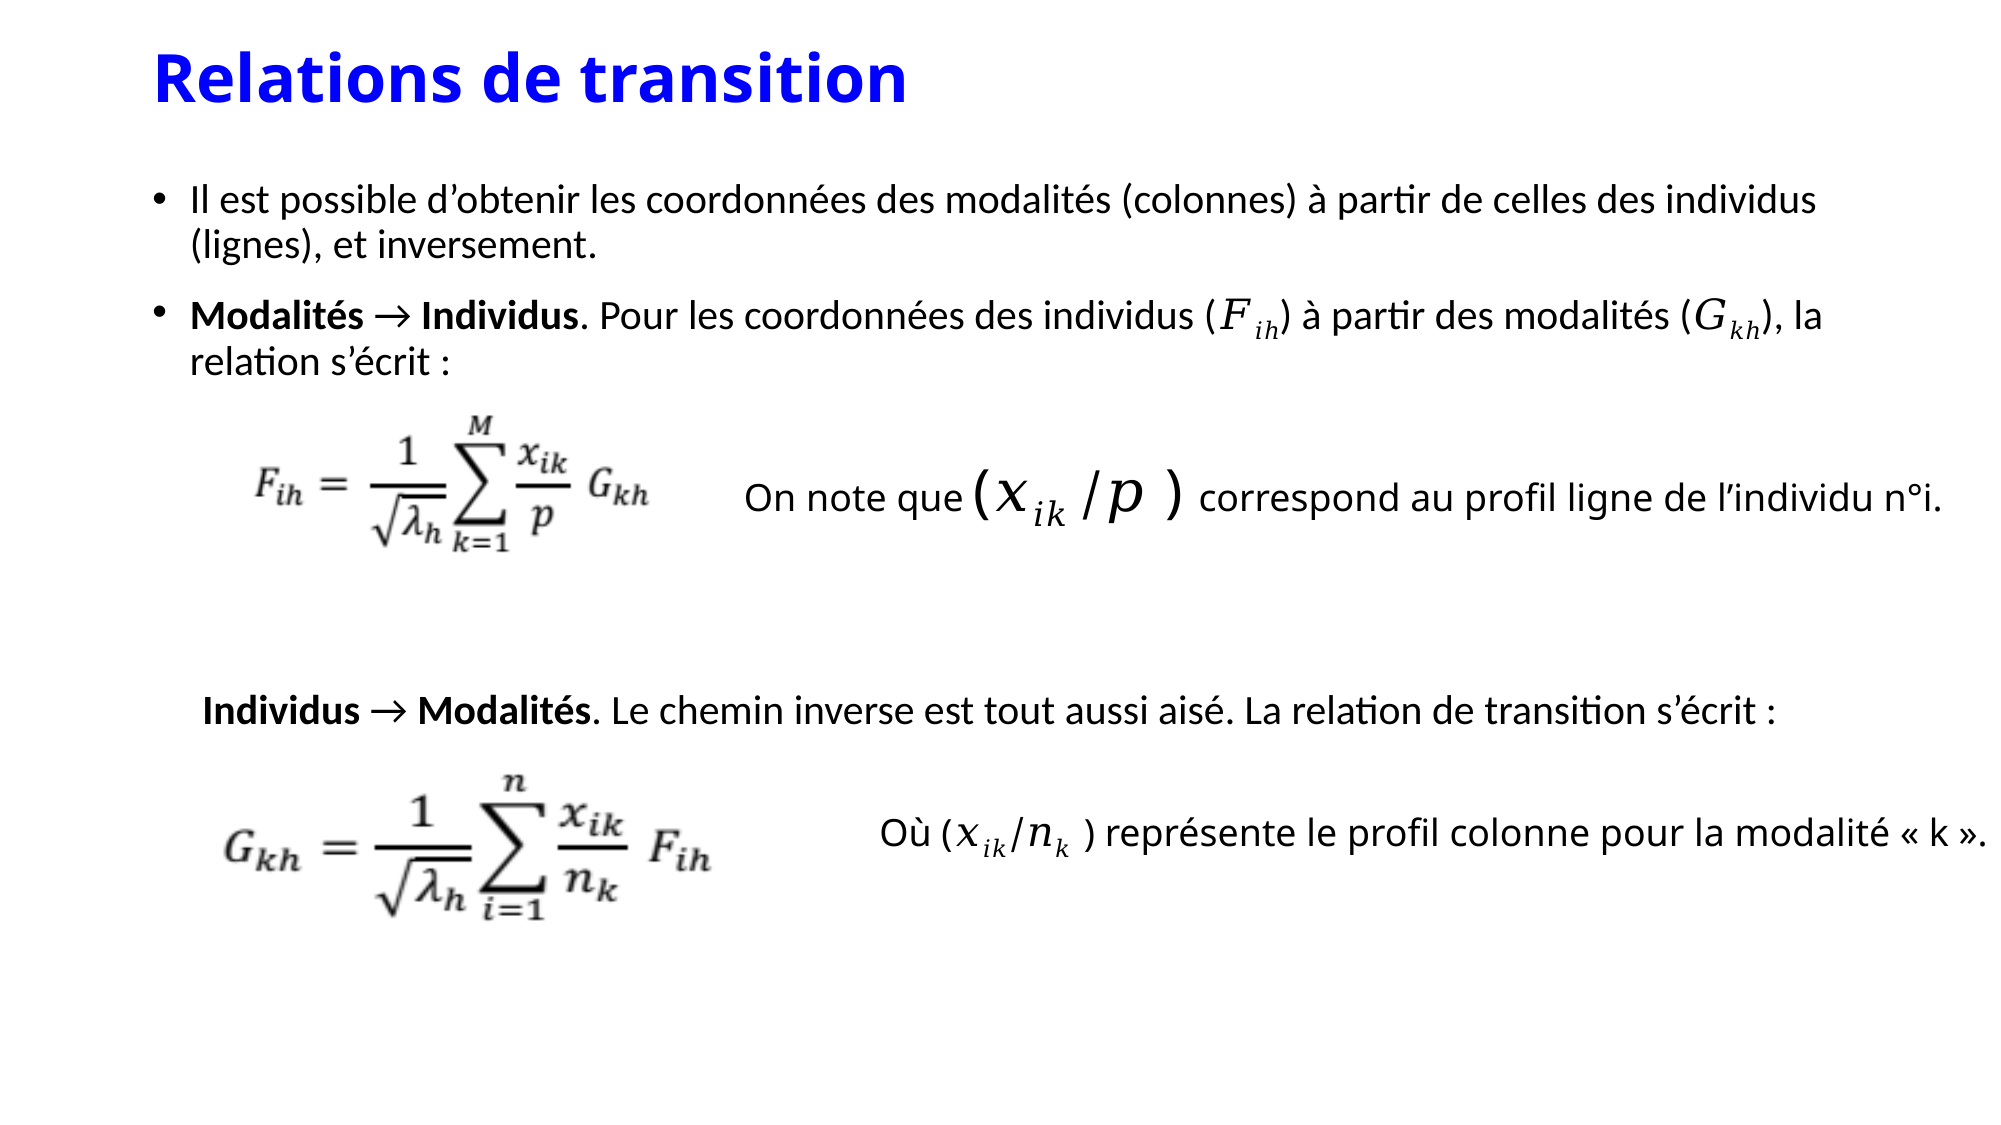

# Relations de transition
Il est possible d’obtenir les coordonnées des modalités (colonnes) à partir de celles des individus (lignes), et inversement.
Modalités → Individus. Pour les coordonnées des individus (𝐹𝑖ℎ) à partir des modalités (𝐺𝑘ℎ), la relation s’écrit :
On note que (𝑥𝑖𝑘 /𝑝 ) correspond au profil ligne de l’individu n°i.
Individus → Modalités. Le chemin inverse est tout aussi aisé. La relation de transition s’écrit :
Où (𝑥𝑖𝑘/𝑛𝑘 ) représente le profil colonne pour la modalité « k ».